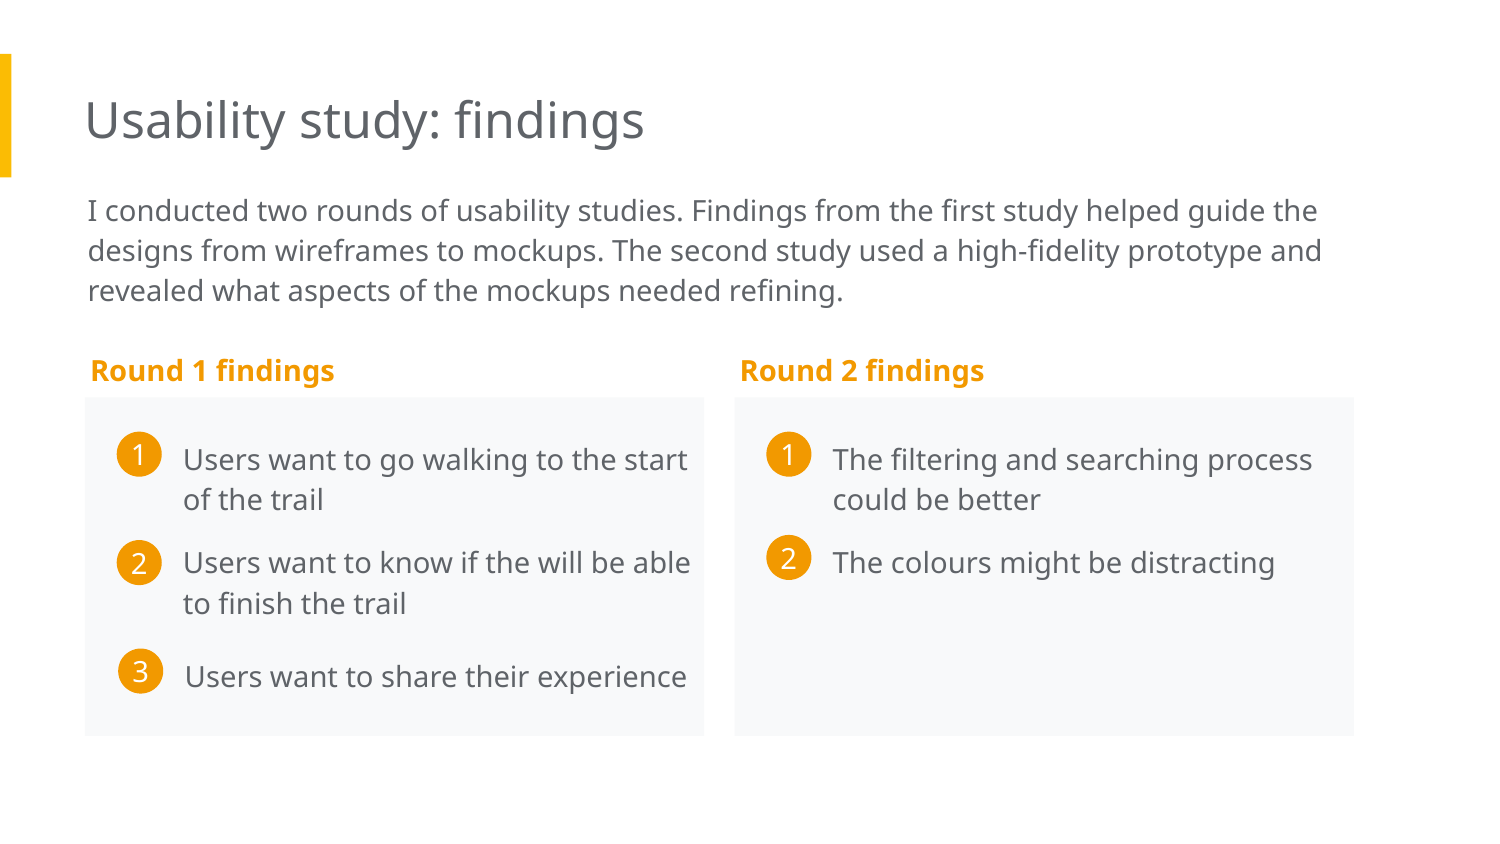

Usability study: findings
I conducted two rounds of usability studies. Findings from the first study helped guide the designs from wireframes to mockups. The second study used a high-fidelity prototype and revealed what aspects of the mockups needed refining.
Round 1 findings
Round 2 findings
Users want to go walking to the start of the trail
The filtering and searching process could be better
1
1
Users want to know if the will be able to finish the trail
The colours might be distracting
2
2
Users want to share their experience
3